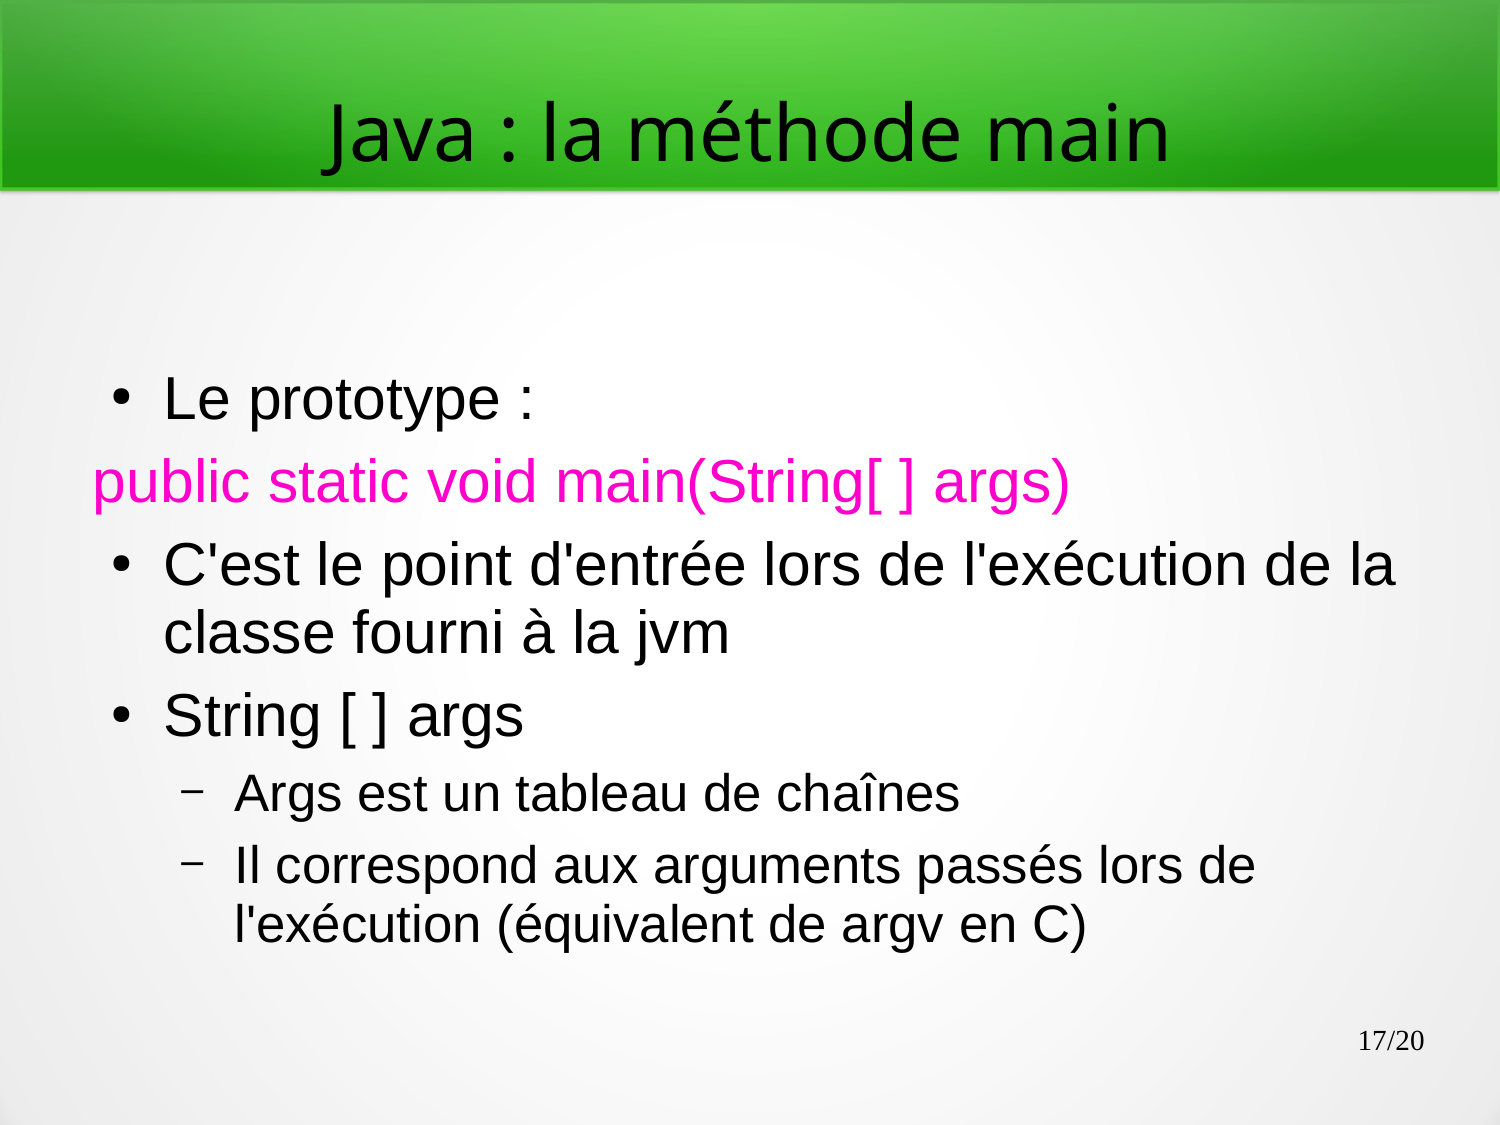

Java : la méthode main
# Le prototype :
public static void main(String[ ] args)
C'est le point d'entrée lors de l'exécution de la classe fourni à la jvm
String [ ] args
Args est un tableau de chaînes
Il correspond aux arguments passés lors de l'exécution (équivalent de argv en C)
17